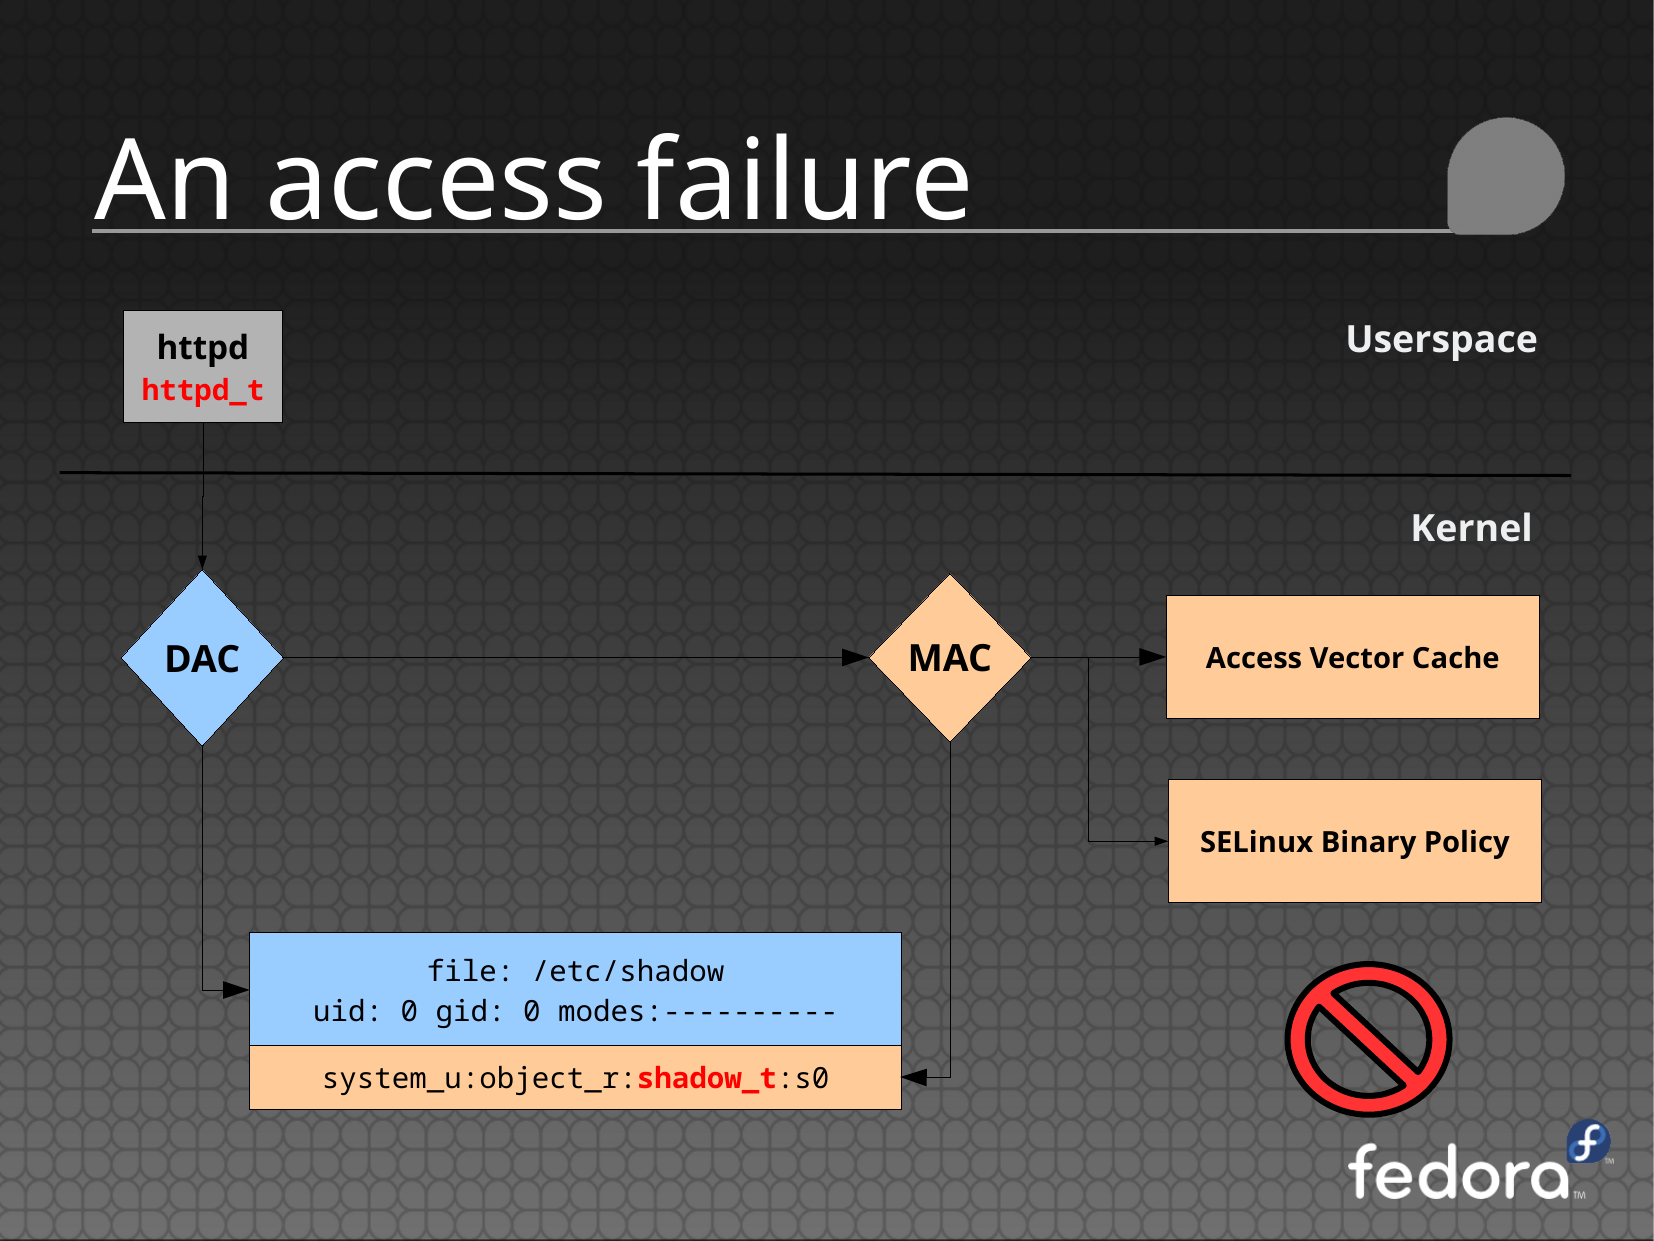

# An access failure
Userspace
httpd
httpd_t
Kernel
DAC
MAC
Access Vector Cache
SELinux Binary Policy
file: /etc/shadow
uid: 0 gid: 0 modes:----------
system_u:object_r:shadow_t:s0